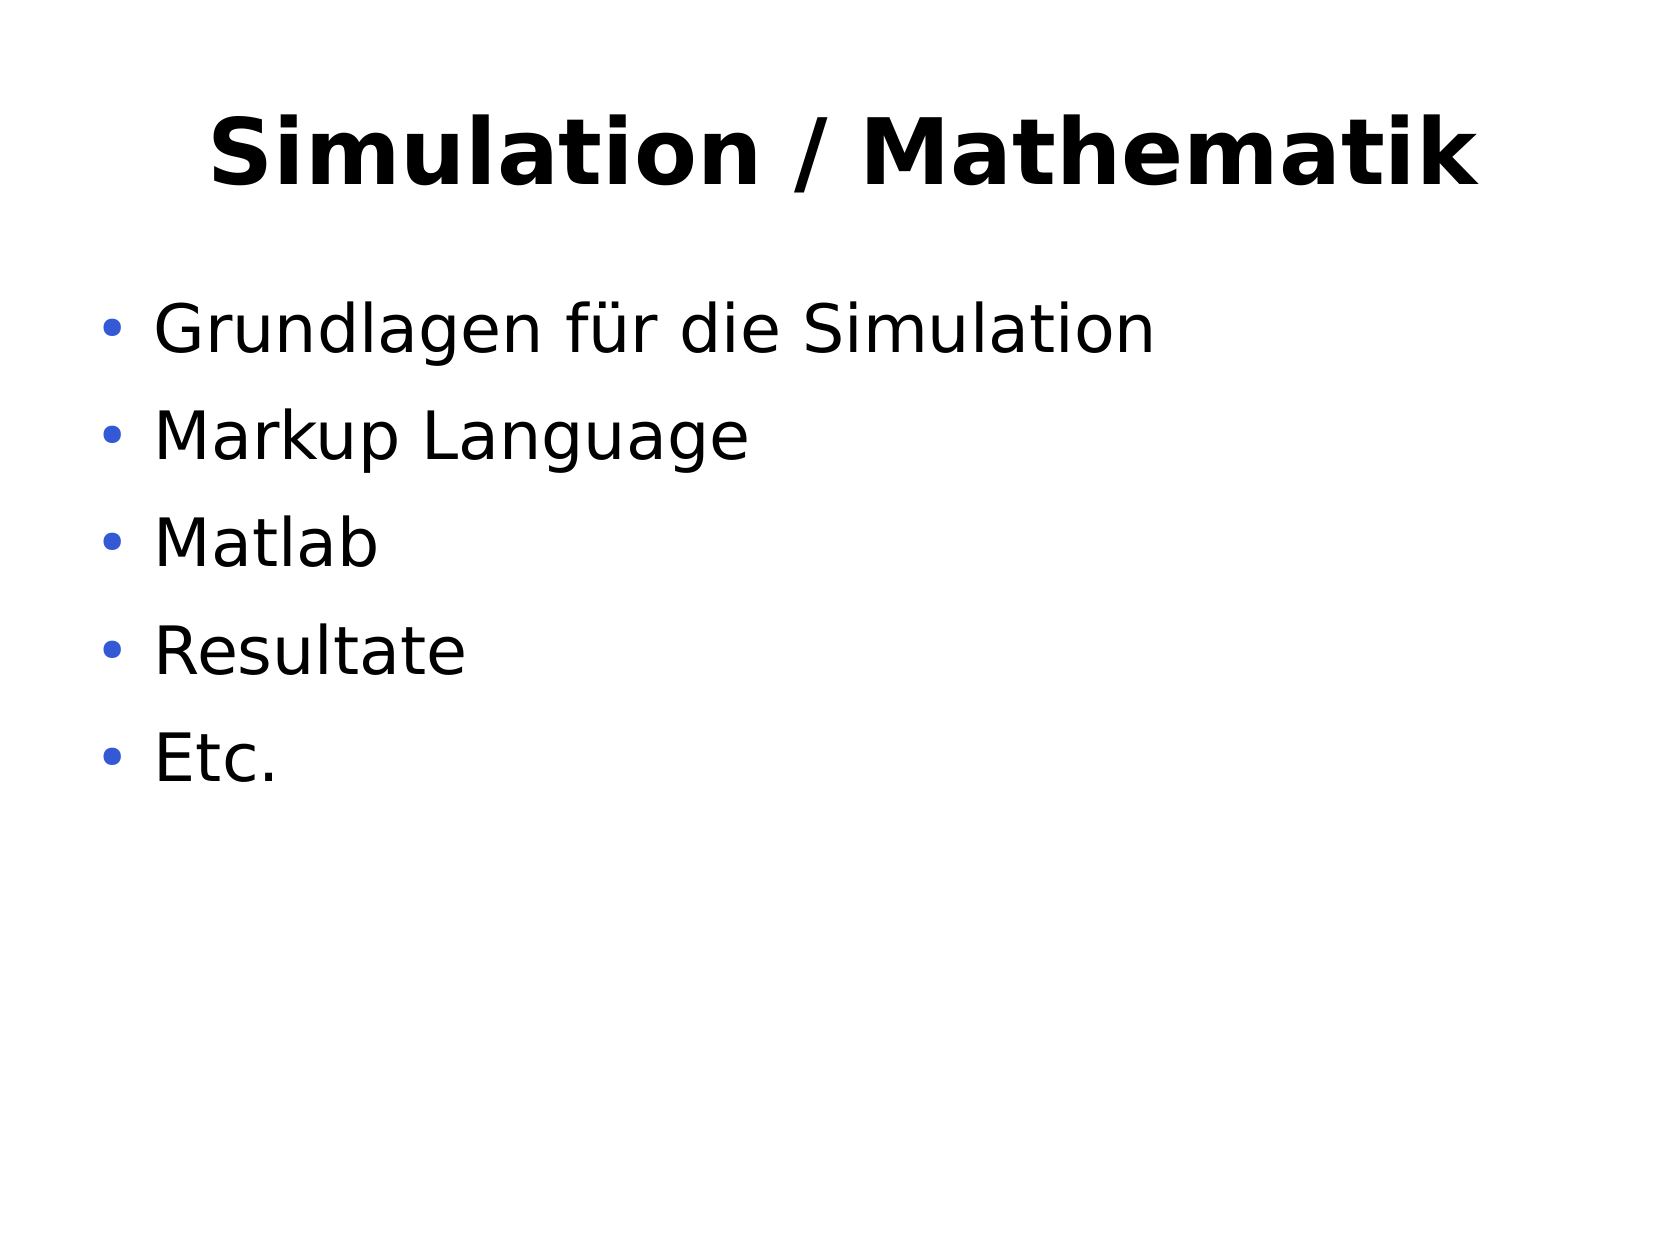

# Simulation / Mathematik
Grundlagen für die Simulation
Markup Language
Matlab
Resultate
Etc.